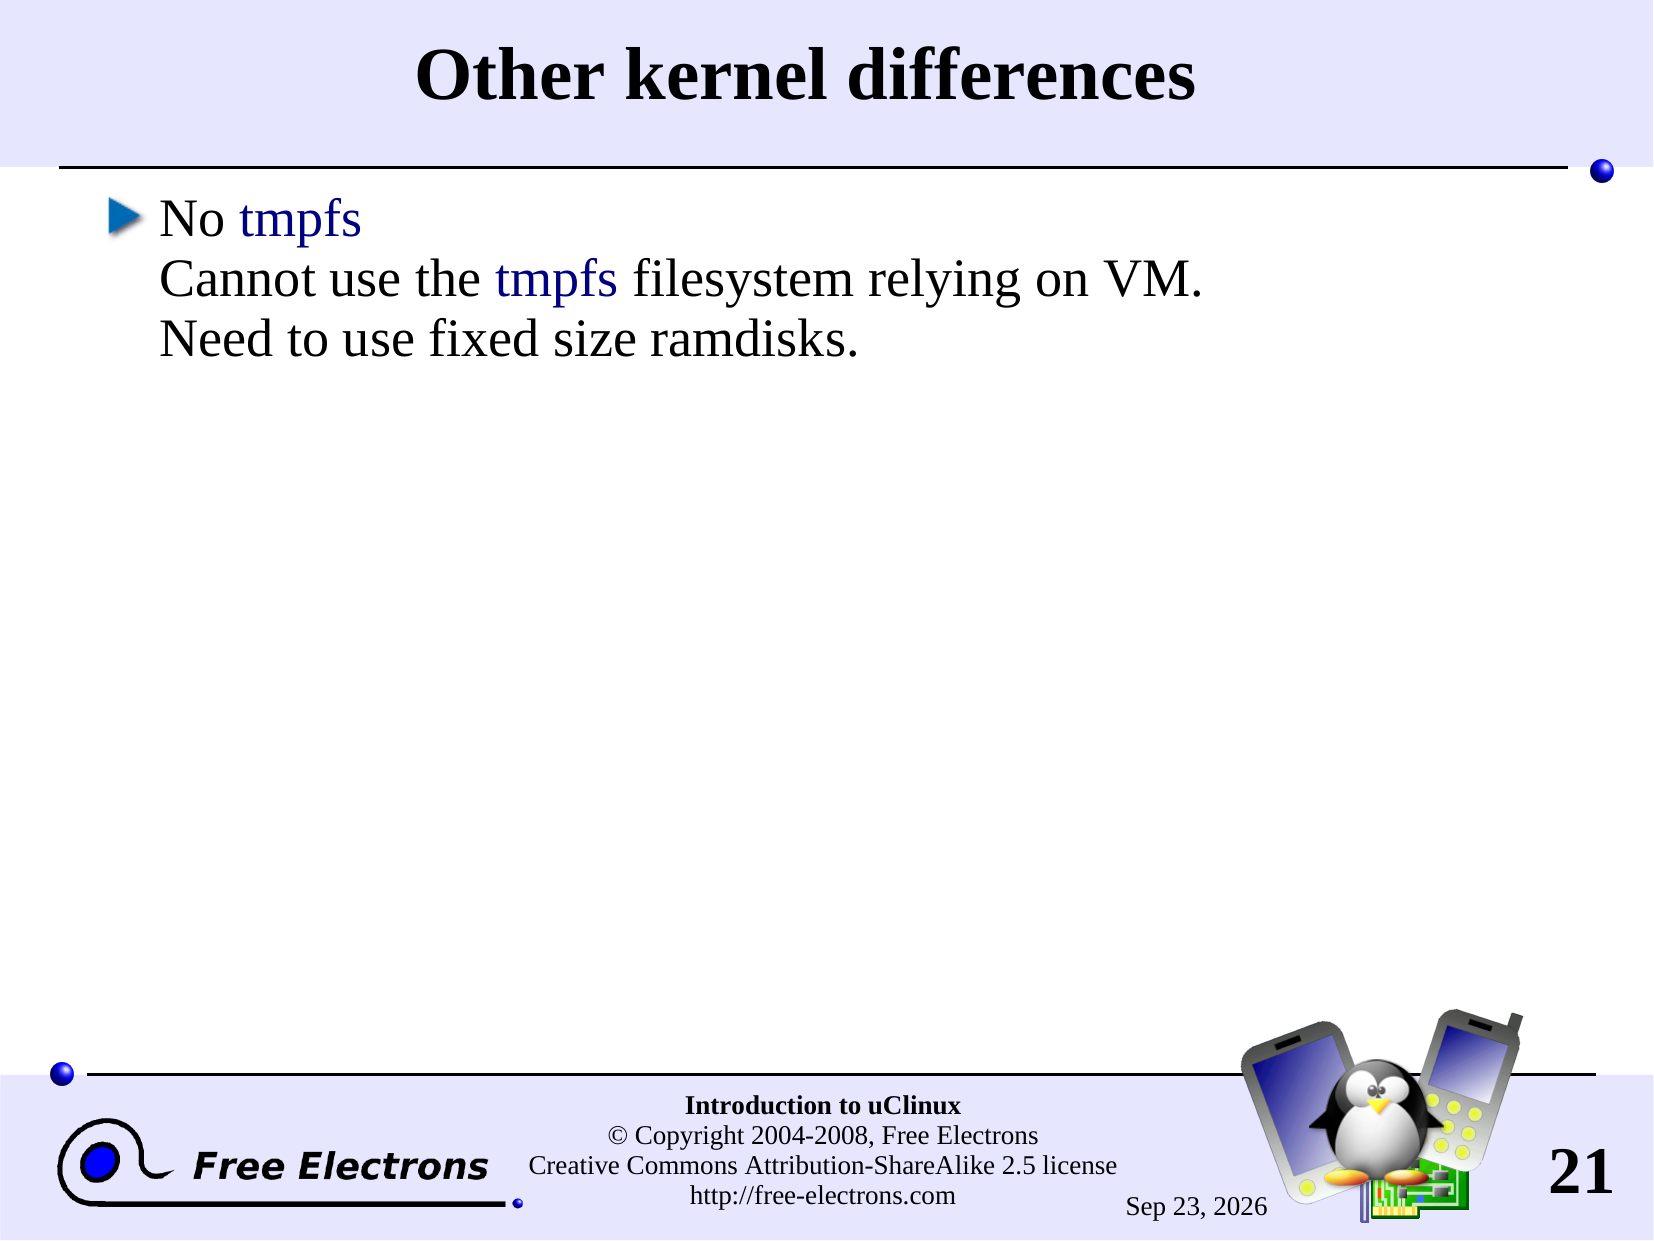

# Other kernel differences
No tmpfs
Cannot use the tmpfs filesystem relying on VM.
Need to use fixed size ramdisks.